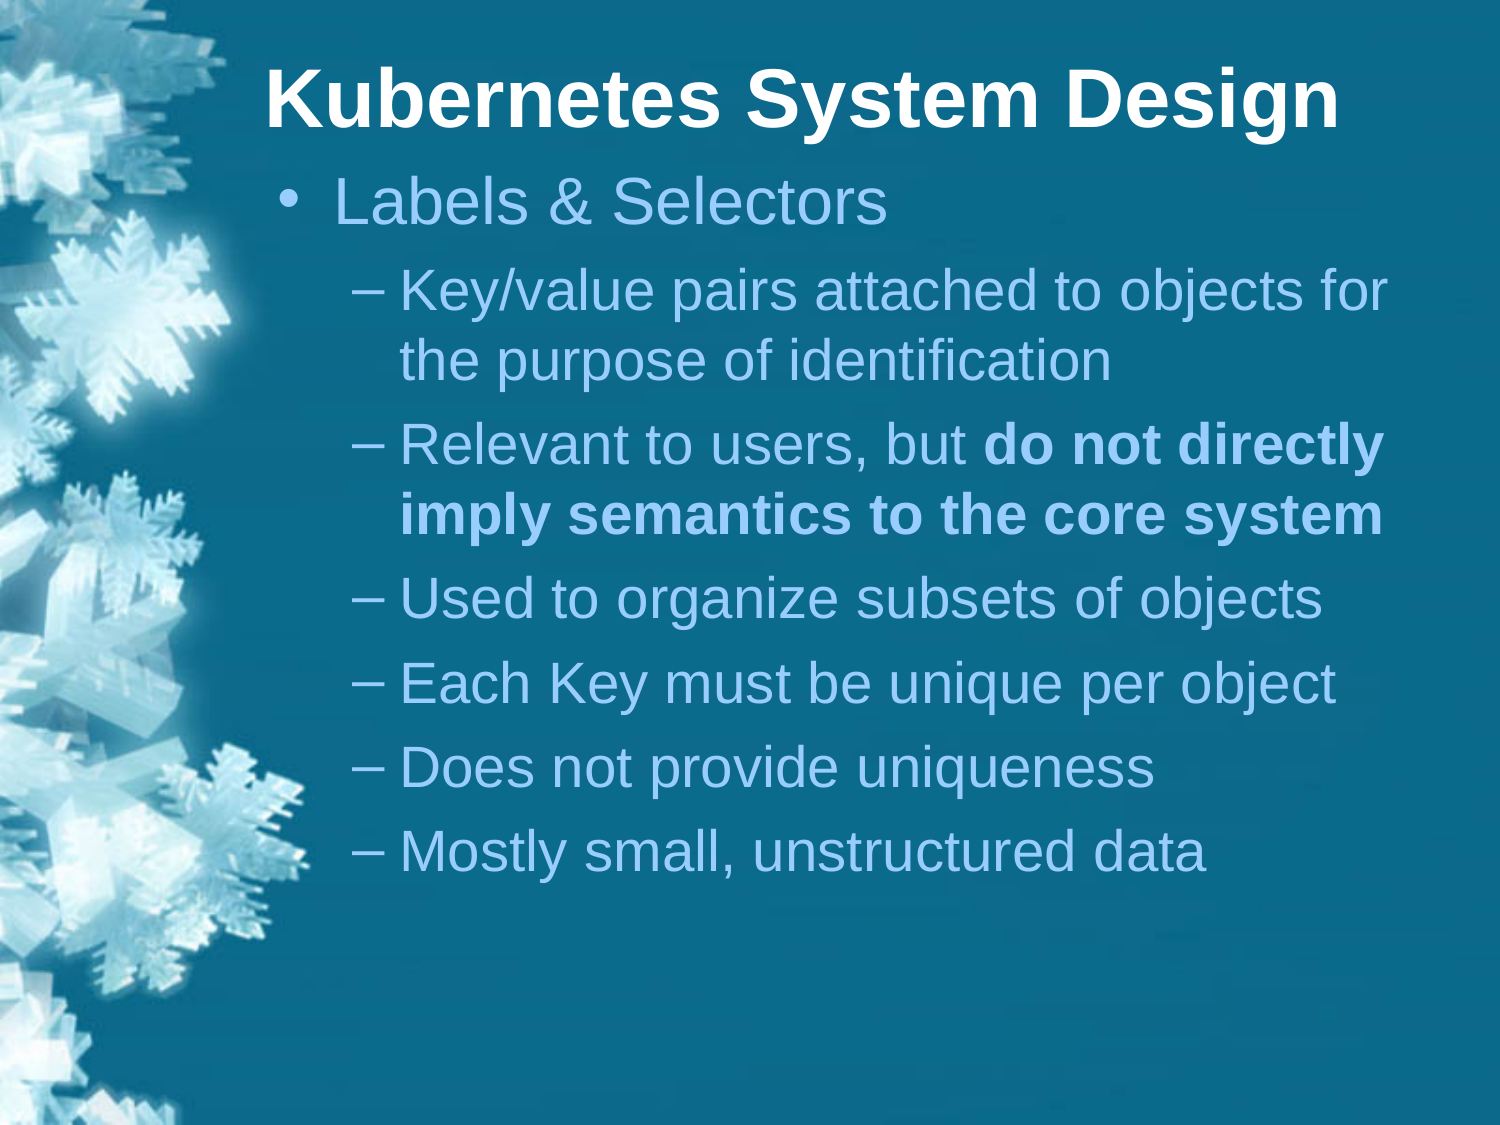

# Kubernetes System Design
Labels & Selectors
Key/value pairs attached to objects for the purpose of identification
Relevant to users, but do not directly imply semantics to the core system
Used to organize subsets of objects
Each Key must be unique per object
Does not provide uniqueness
Mostly small, unstructured data